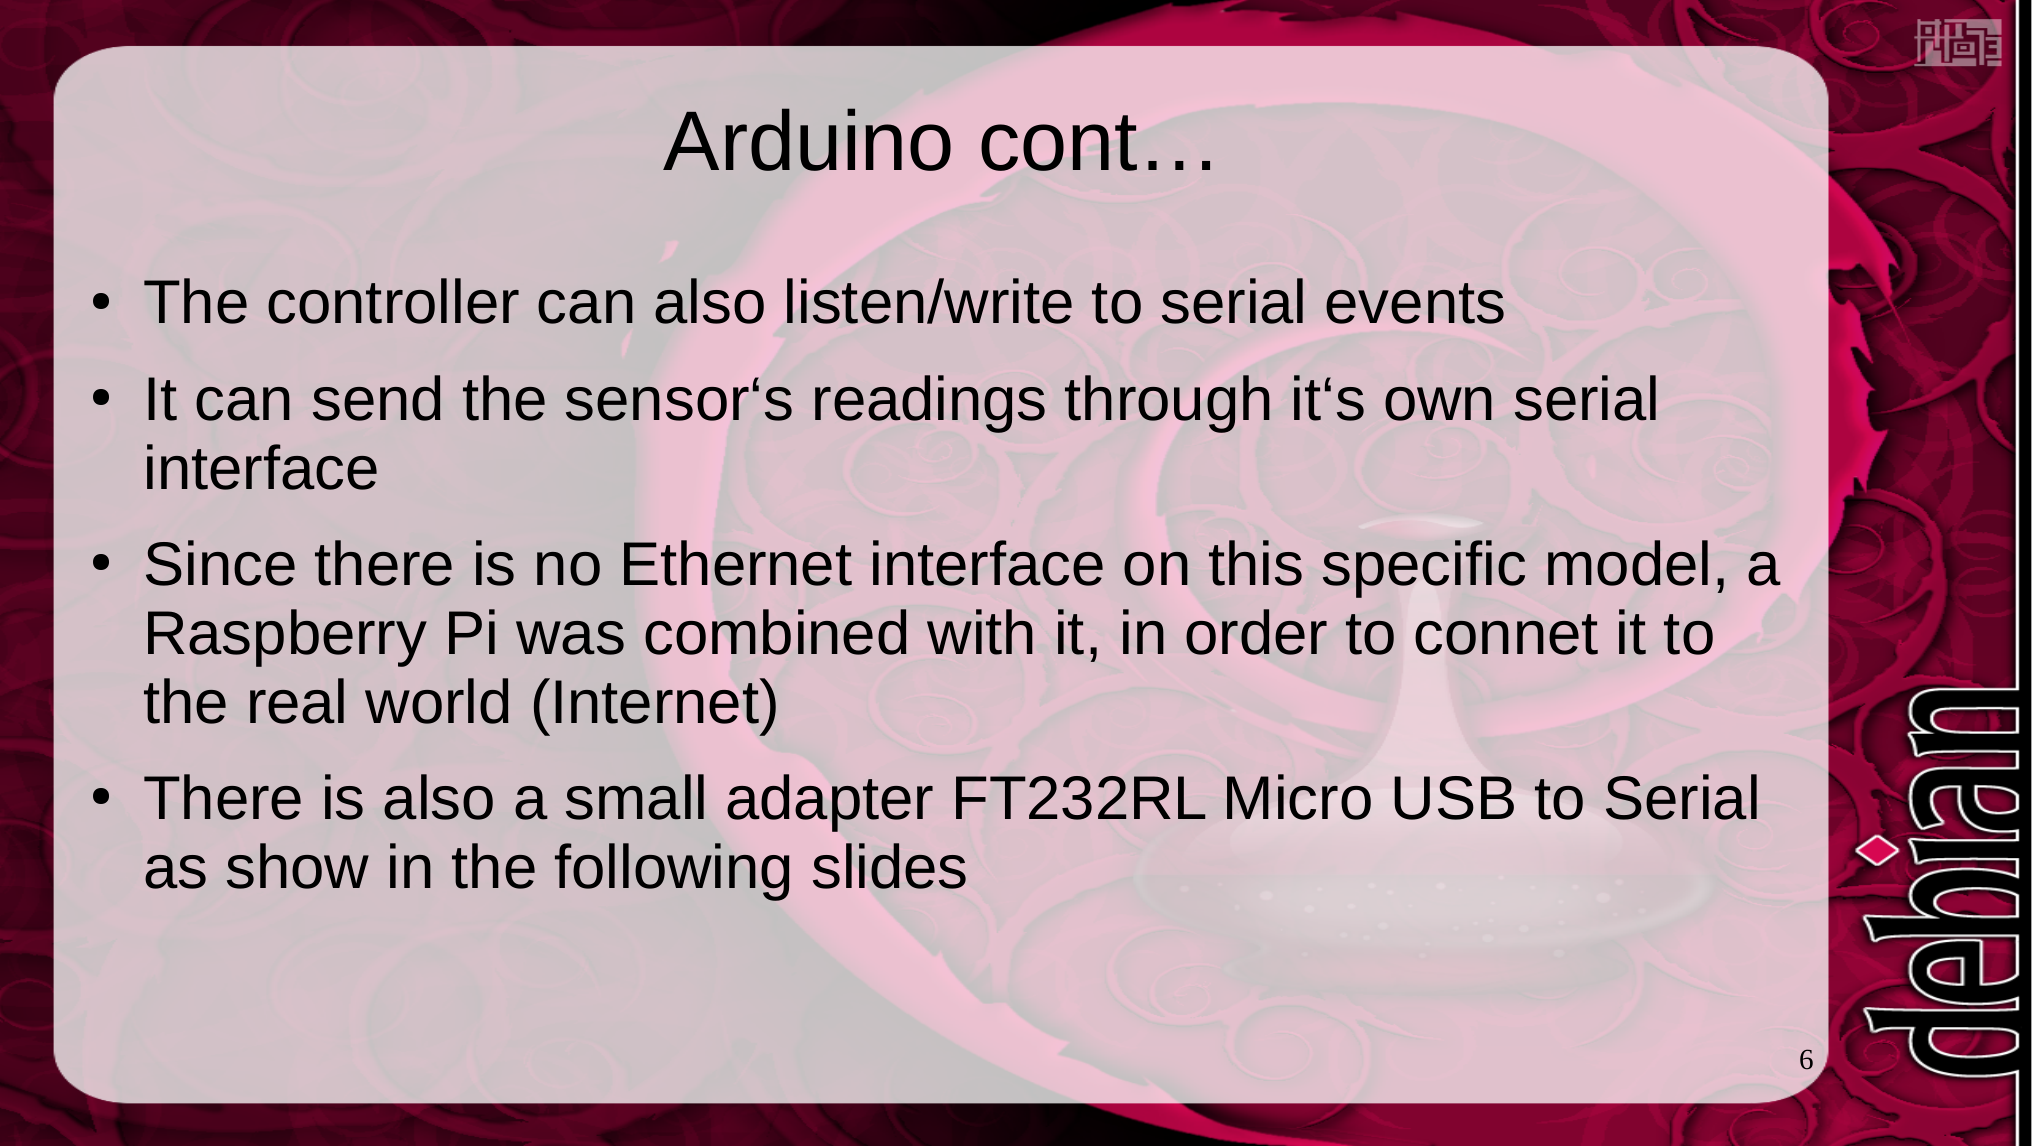

# Arduino cont…
The controller can also listen/write to serial events
It can send the sensor‘s readings through it‘s own serial interface
Since there is no Ethernet interface on this specific model, a Raspberry Pi was combined with it, in order to connet it to the real world (Internet)
There is also a small adapter FT232RL Micro USB to Serial as show in the following slides
6